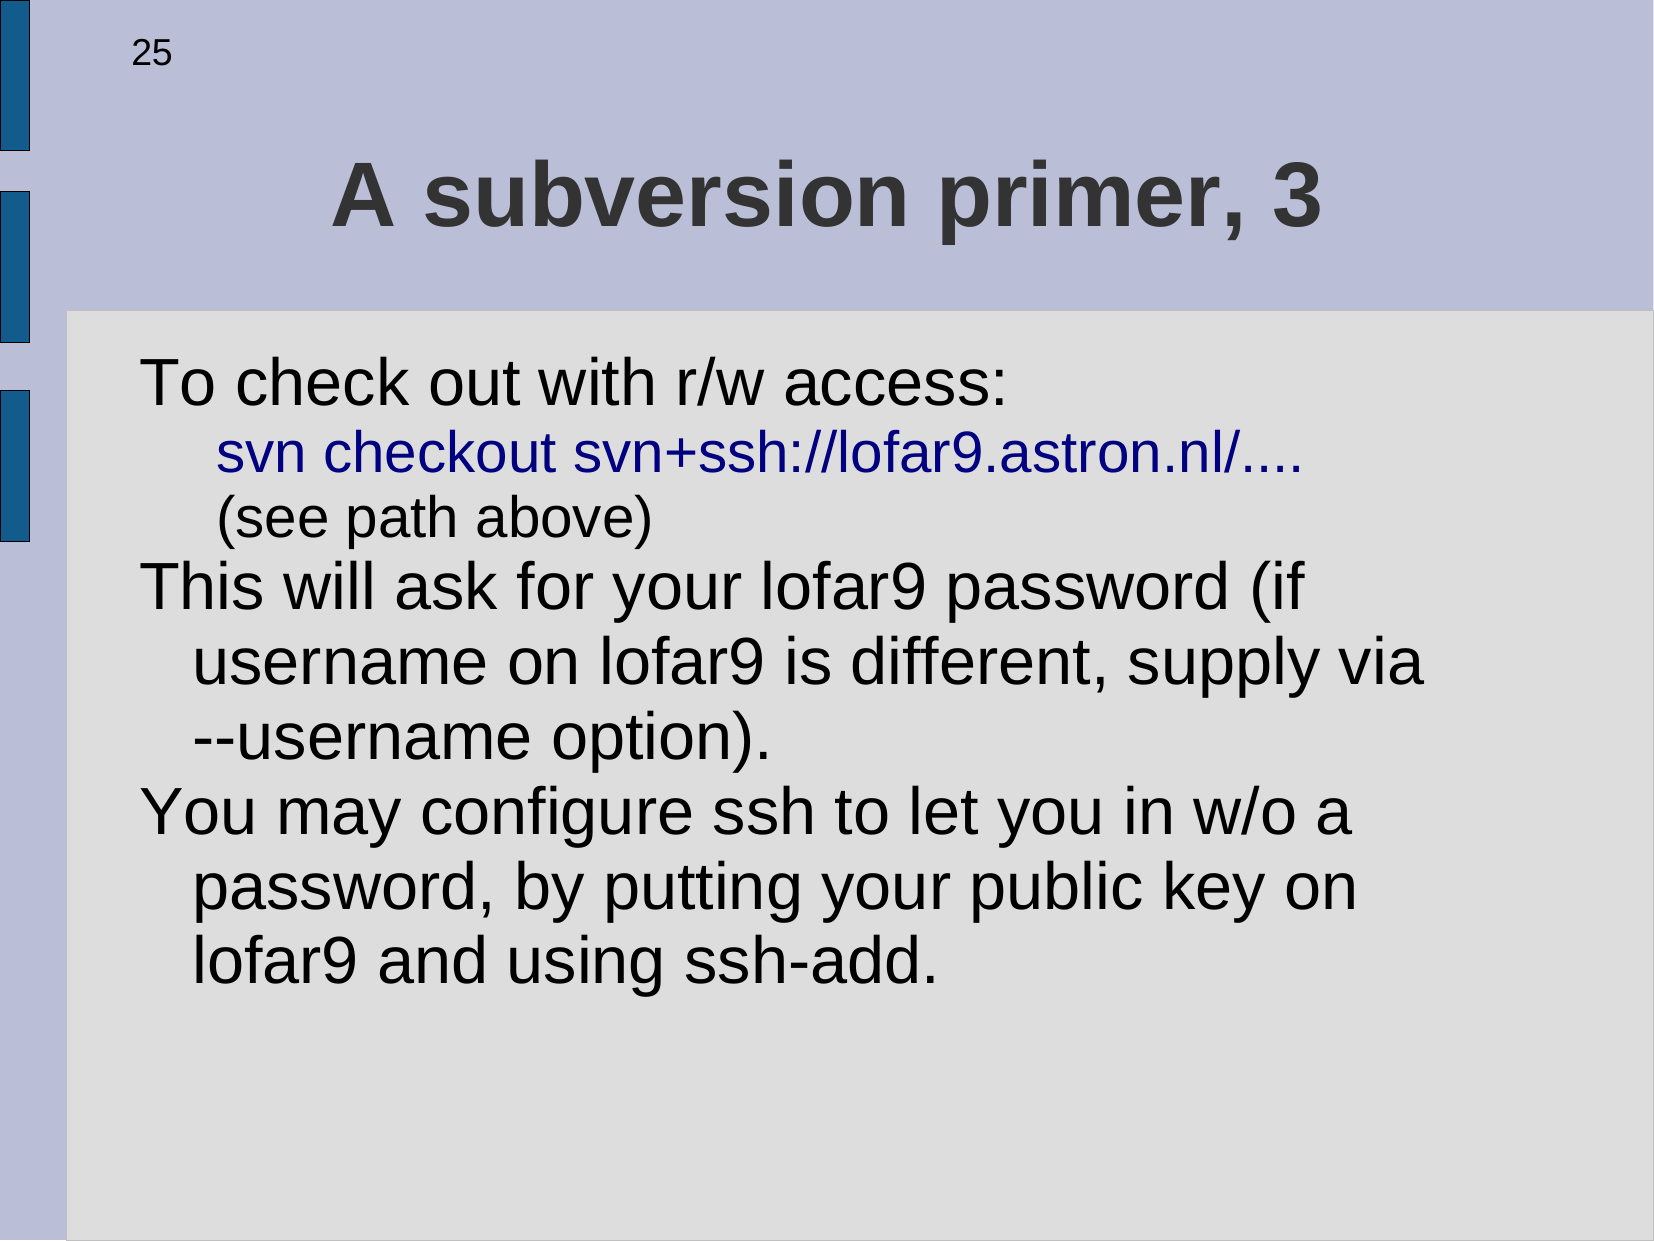

# A subversion primer, 3
To check out with r/w access:
svn checkout svn+ssh://lofar9.astron.nl/....
(see path above)
This will ask for your lofar9 password (if username on lofar9 is different, supply via
--username option).
You may configure ssh to let you in w/o a password, by putting your public key on lofar9 and using ssh-add.